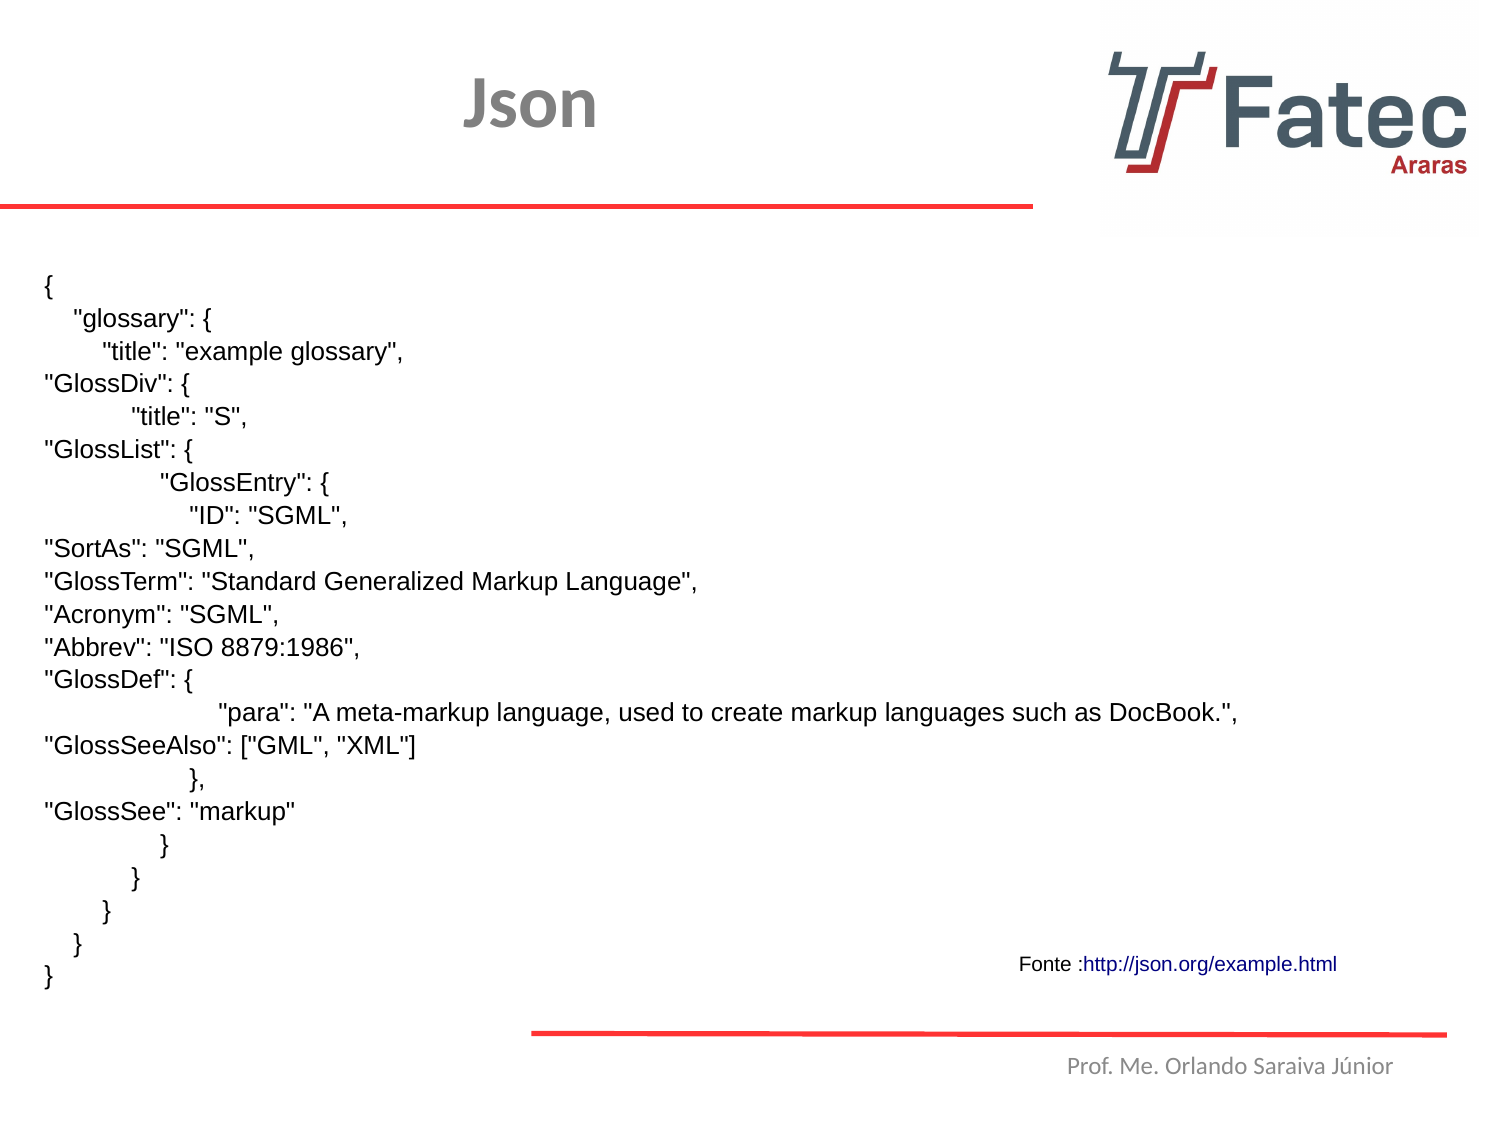

Json
# {
 "glossary": {
 "title": "example glossary",
"GlossDiv": {
 "title": "S",
"GlossList": {
 "GlossEntry": {
 "ID": "SGML",
"SortAs": "SGML",
"GlossTerm": "Standard Generalized Markup Language",
"Acronym": "SGML",
"Abbrev": "ISO 8879:1986",
"GlossDef": {
 "para": "A meta-markup language, used to create markup languages such as DocBook.",
"GlossSeeAlso": ["GML", "XML"]
 },
"GlossSee": "markup"
 }
 }
 }
 }
}
Fonte :http://json.org/example.html